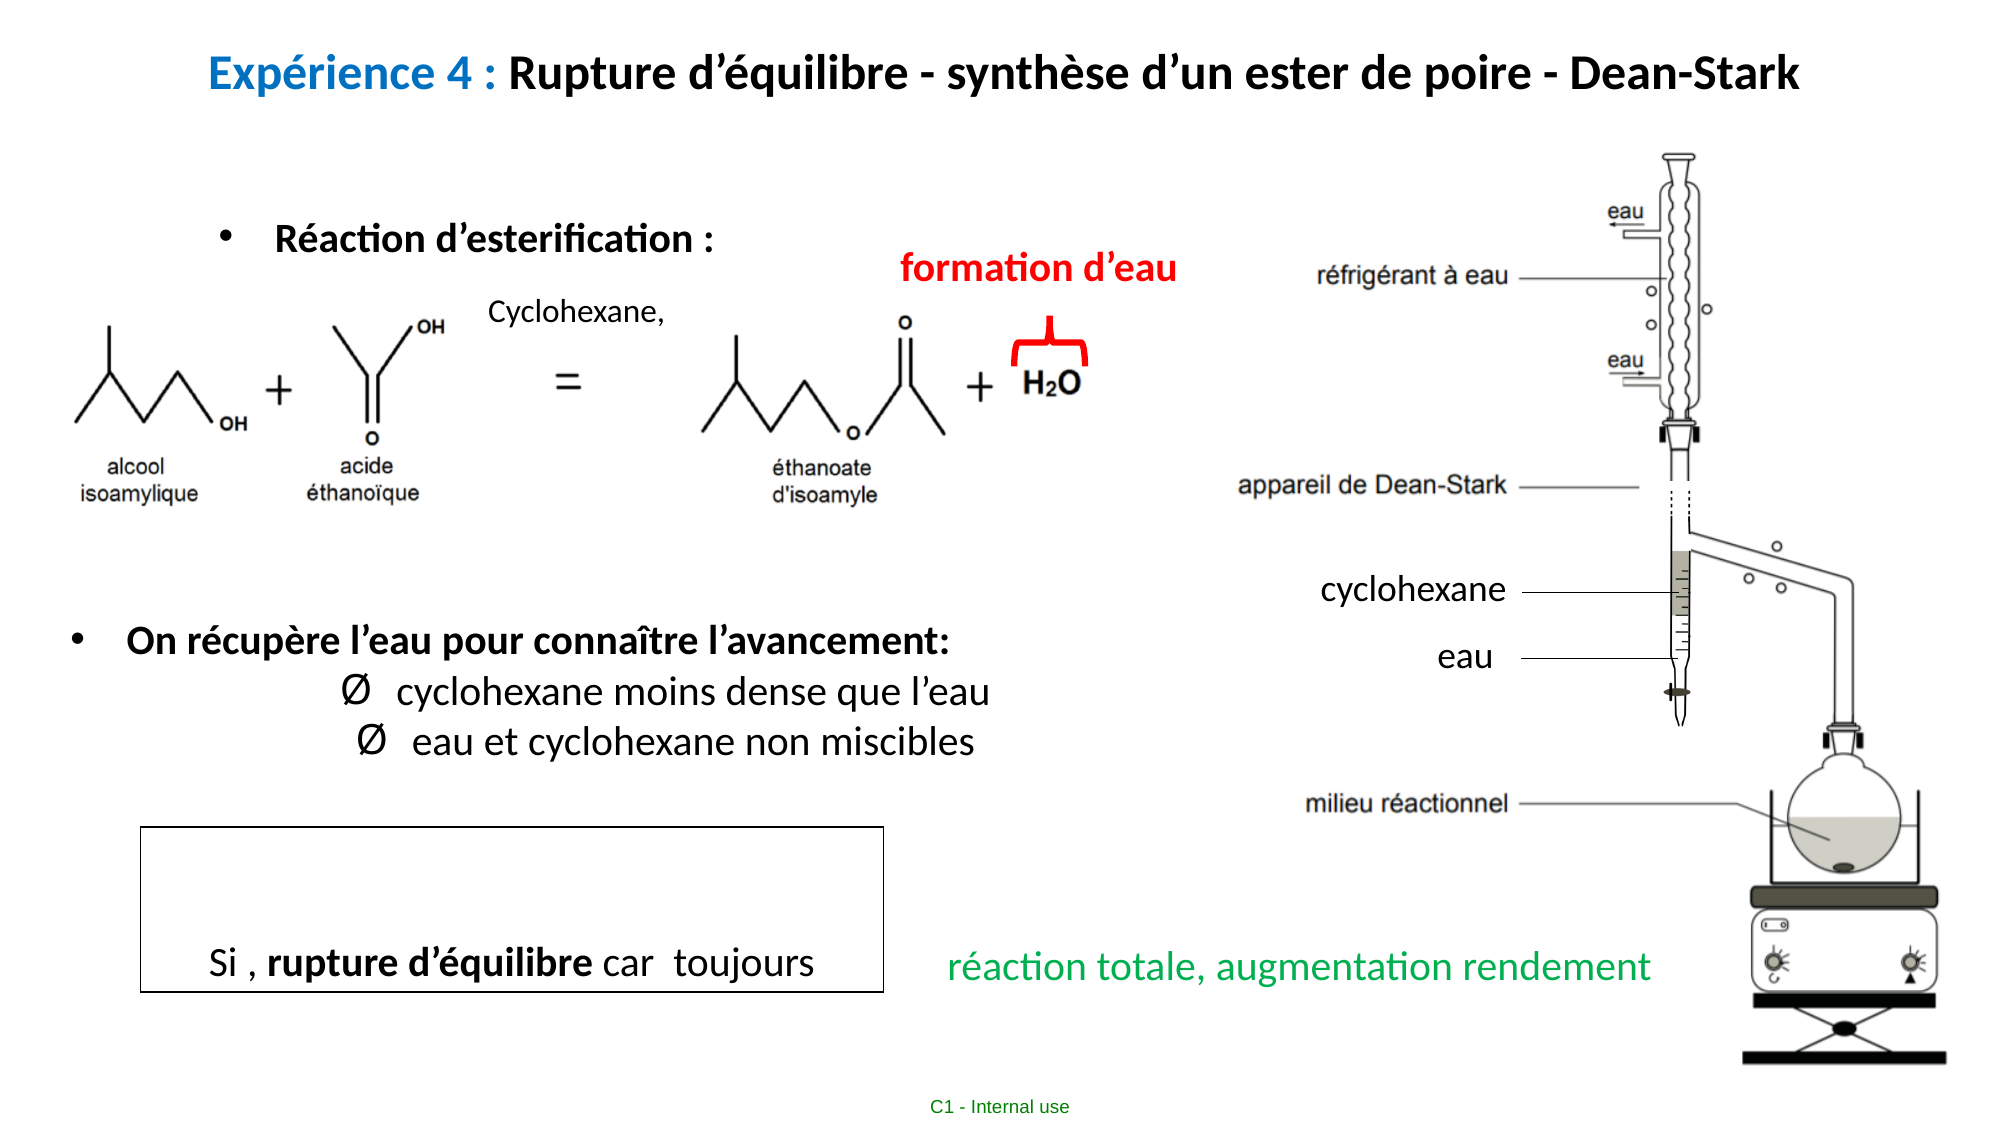

Expérience 4 : Rupture d’équilibre - synthèse d’un ester de poire - Dean-Stark
Réaction d’esterification :
formation d’eau
Cyclohexane,
cyclohexane
On récupère l’eau pour connaître l’avancement:
cyclohexane moins dense que l’eau
eau et cyclohexane non miscibles
eau
Si , rupture d’équilibre car toujours
 réaction totale, augmentation rendement